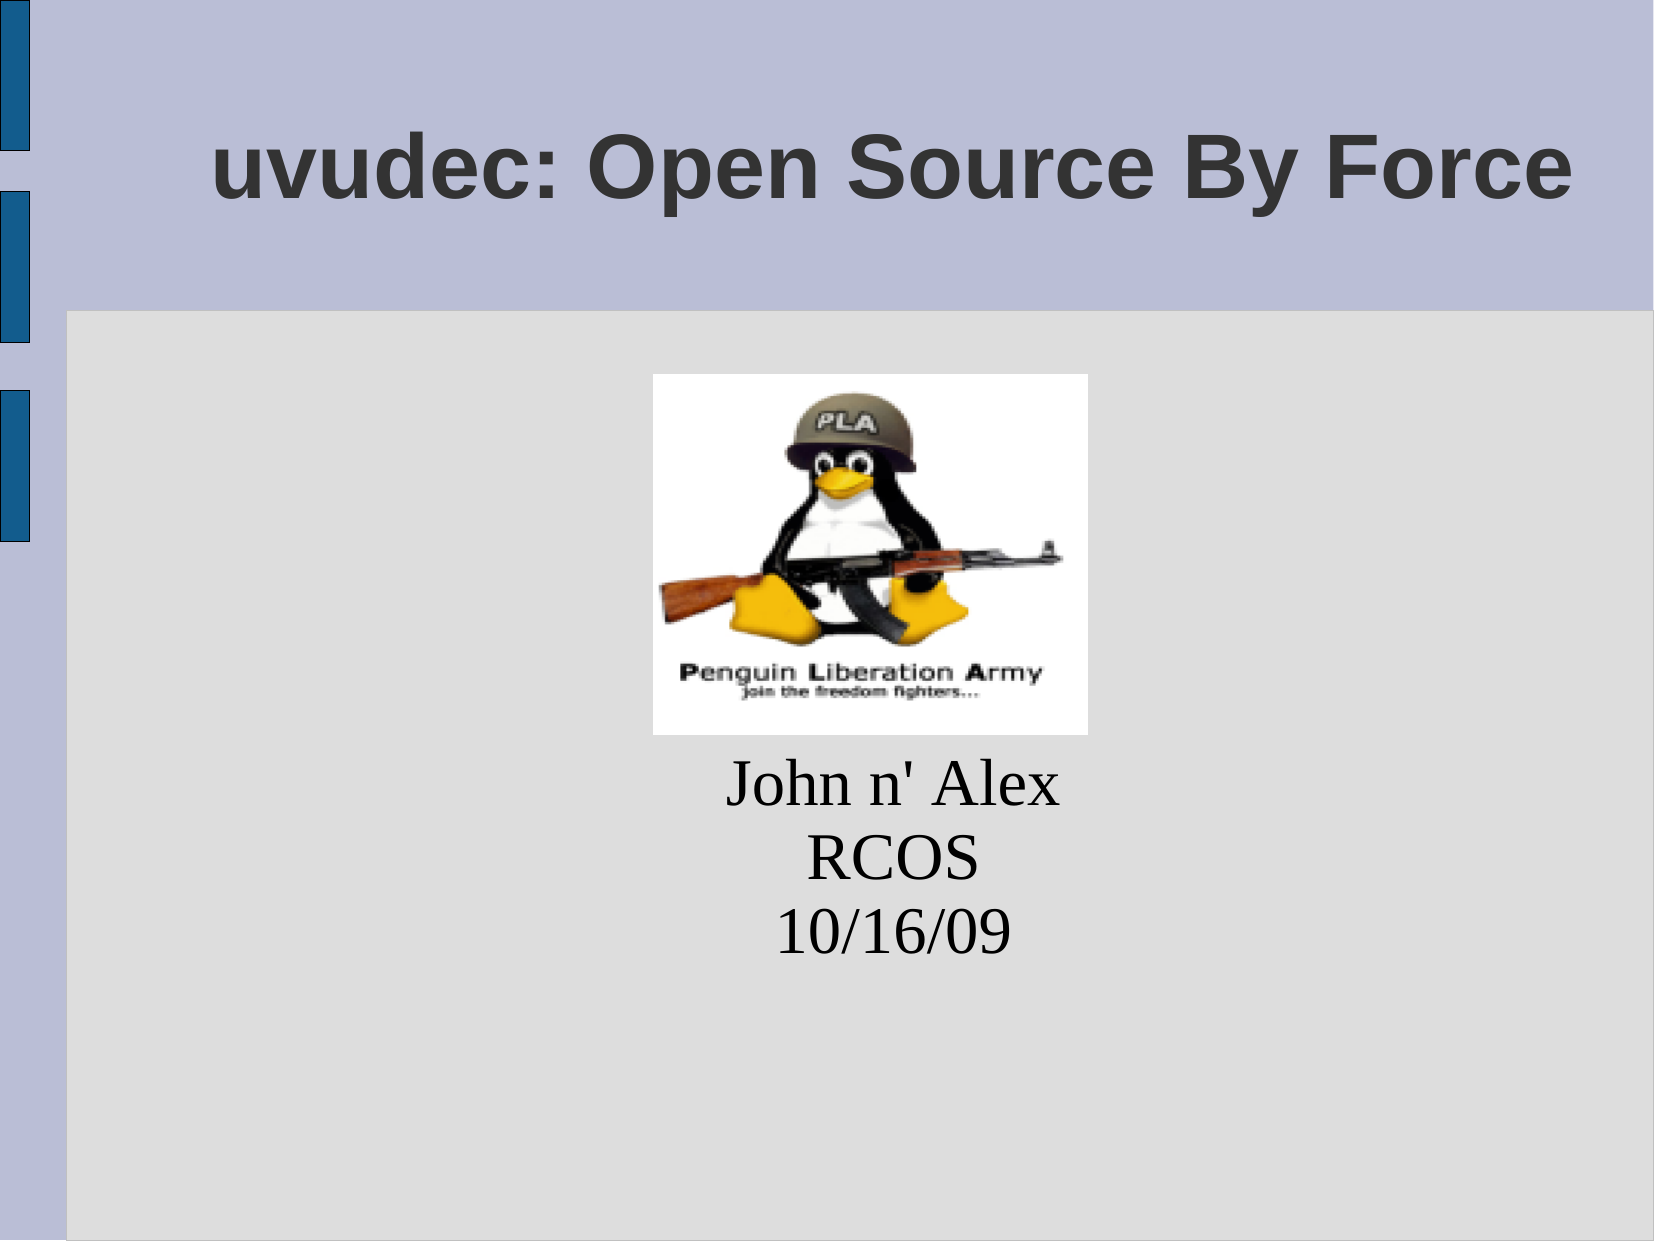

# uvudec: Open Source By Force
John n' Alex
RCOS
10/16/09